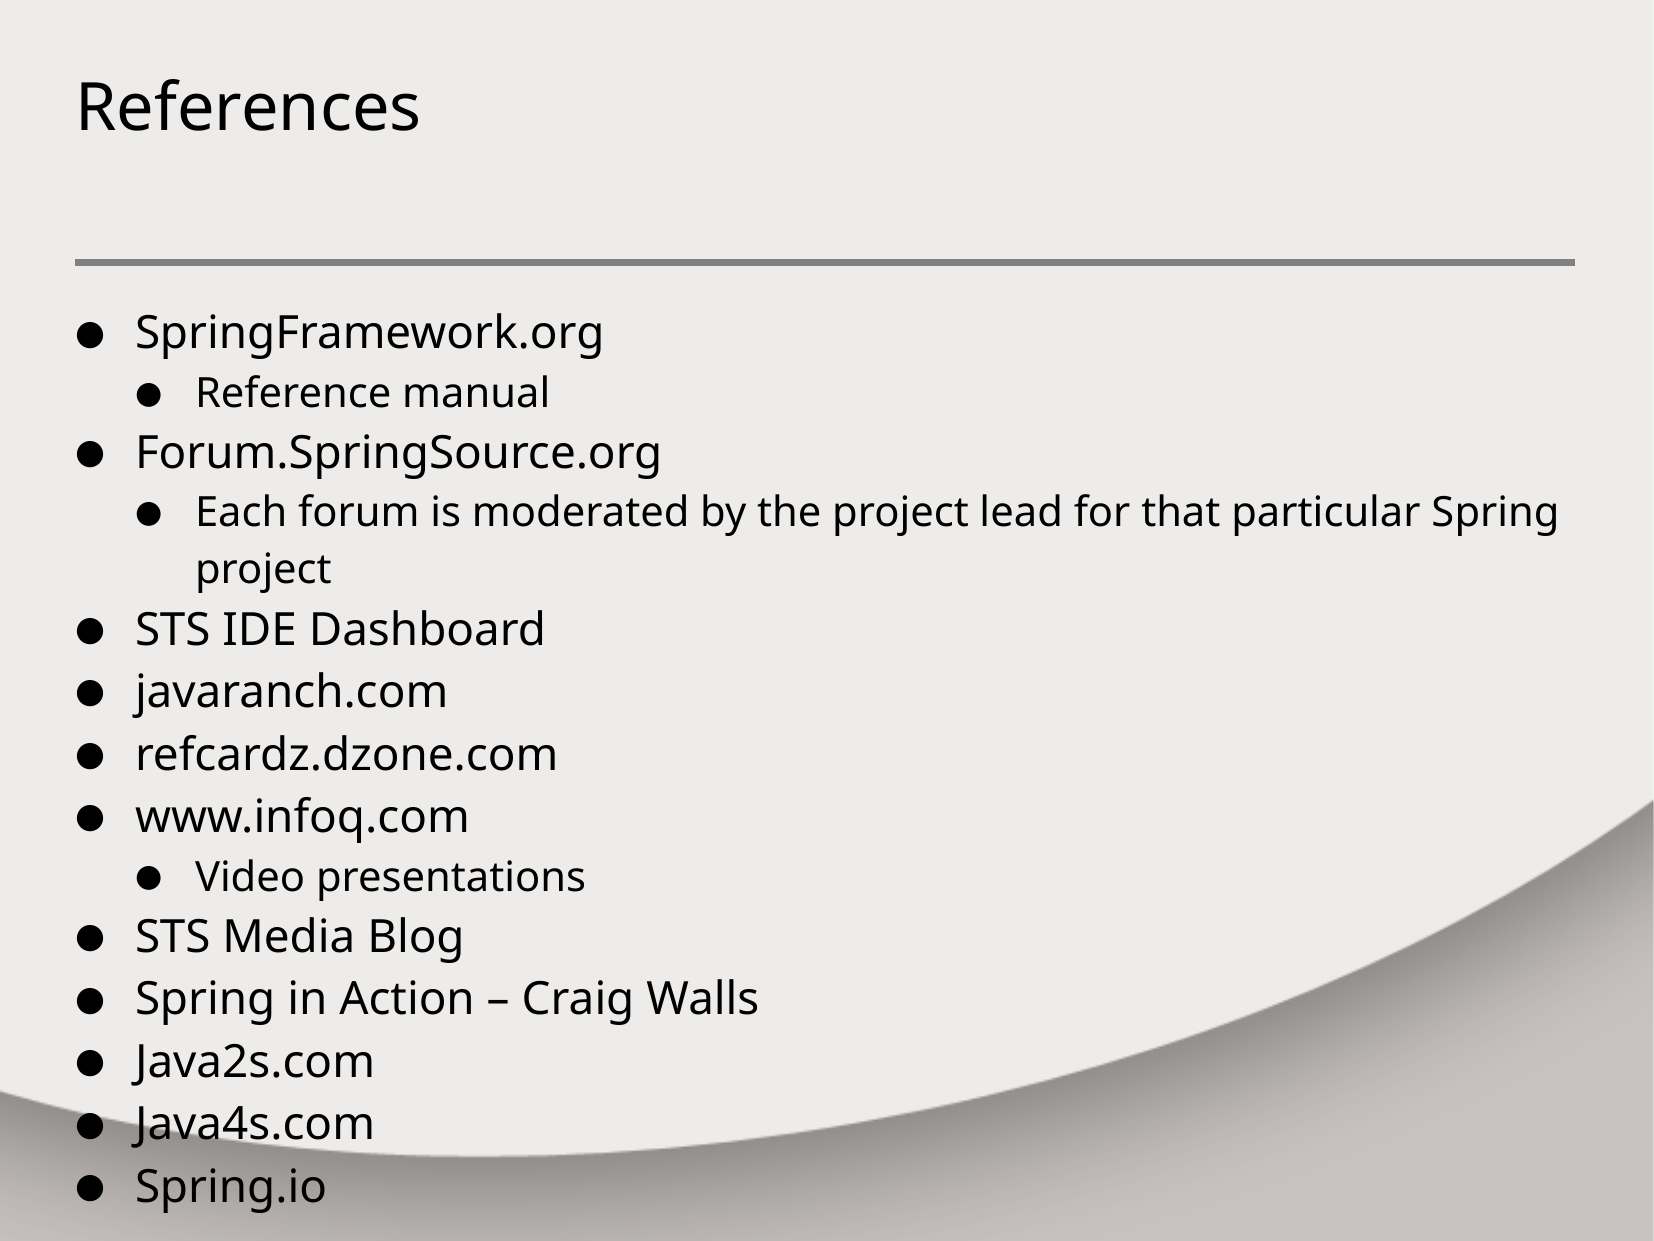

# References
SpringFramework.org
Reference manual
Forum.SpringSource.org
Each forum is moderated by the project lead for that particular Spring project
STS IDE Dashboard
javaranch.com
refcardz.dzone.com
www.infoq.com
Video presentations
STS Media Blog
Spring in Action – Craig Walls
Java2s.com
Java4s.com
Spring.io